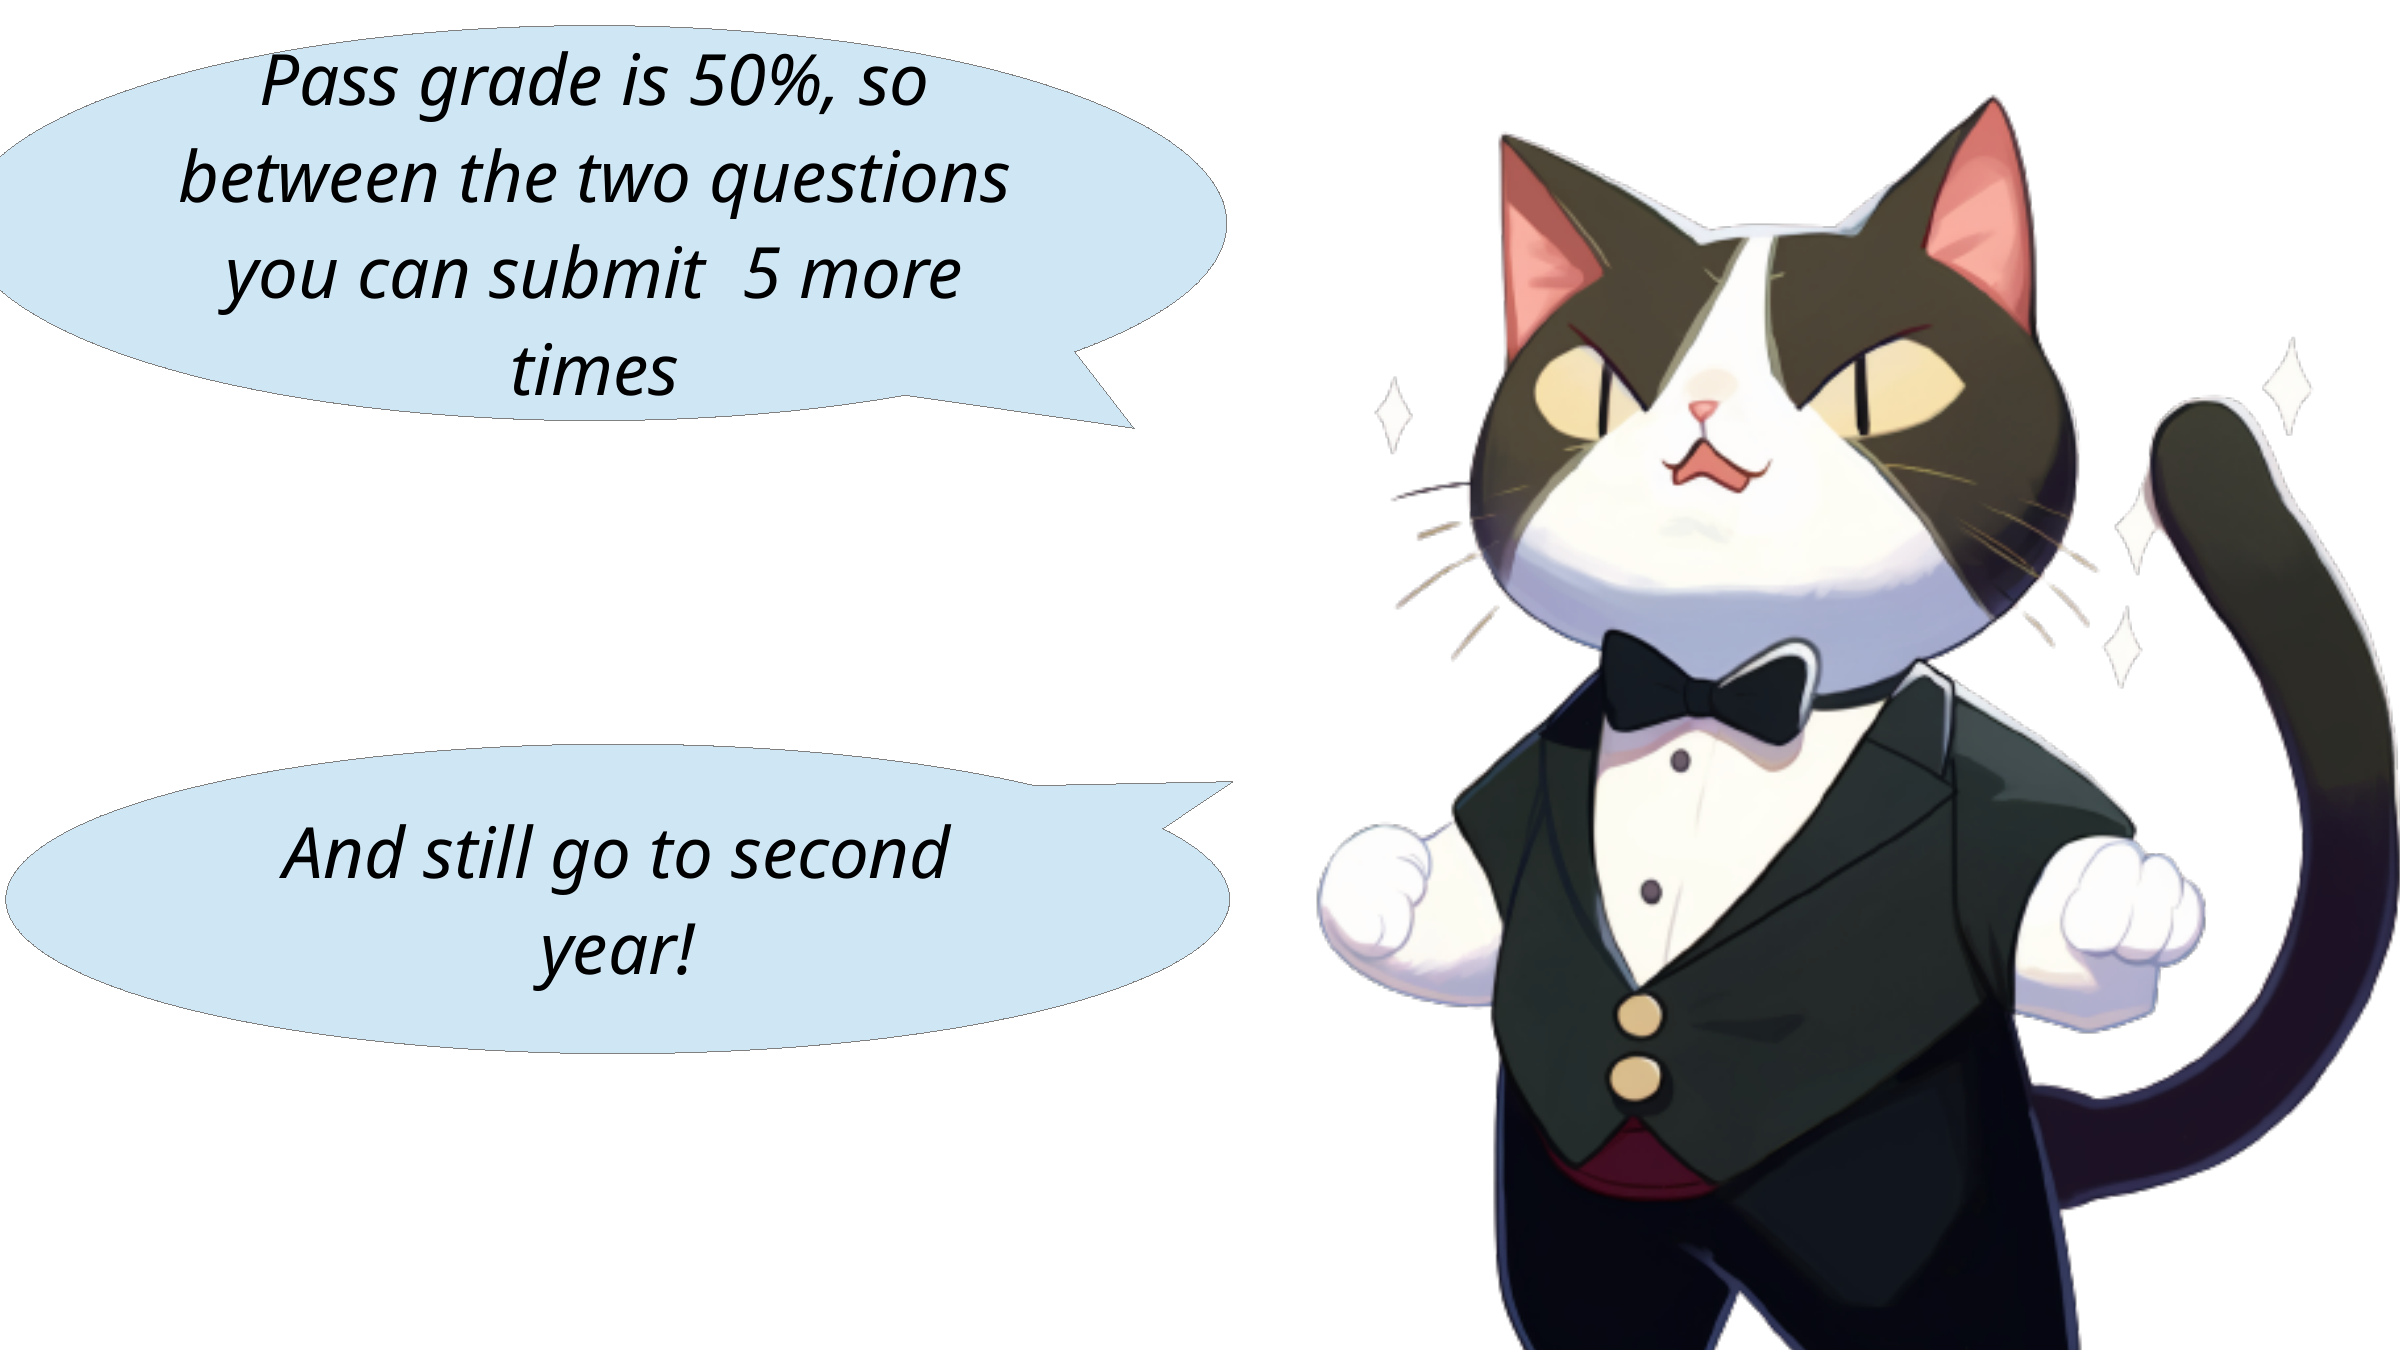

Pass grade is 50%, so between the two questions you can submit 5 more times
And still go to second year!